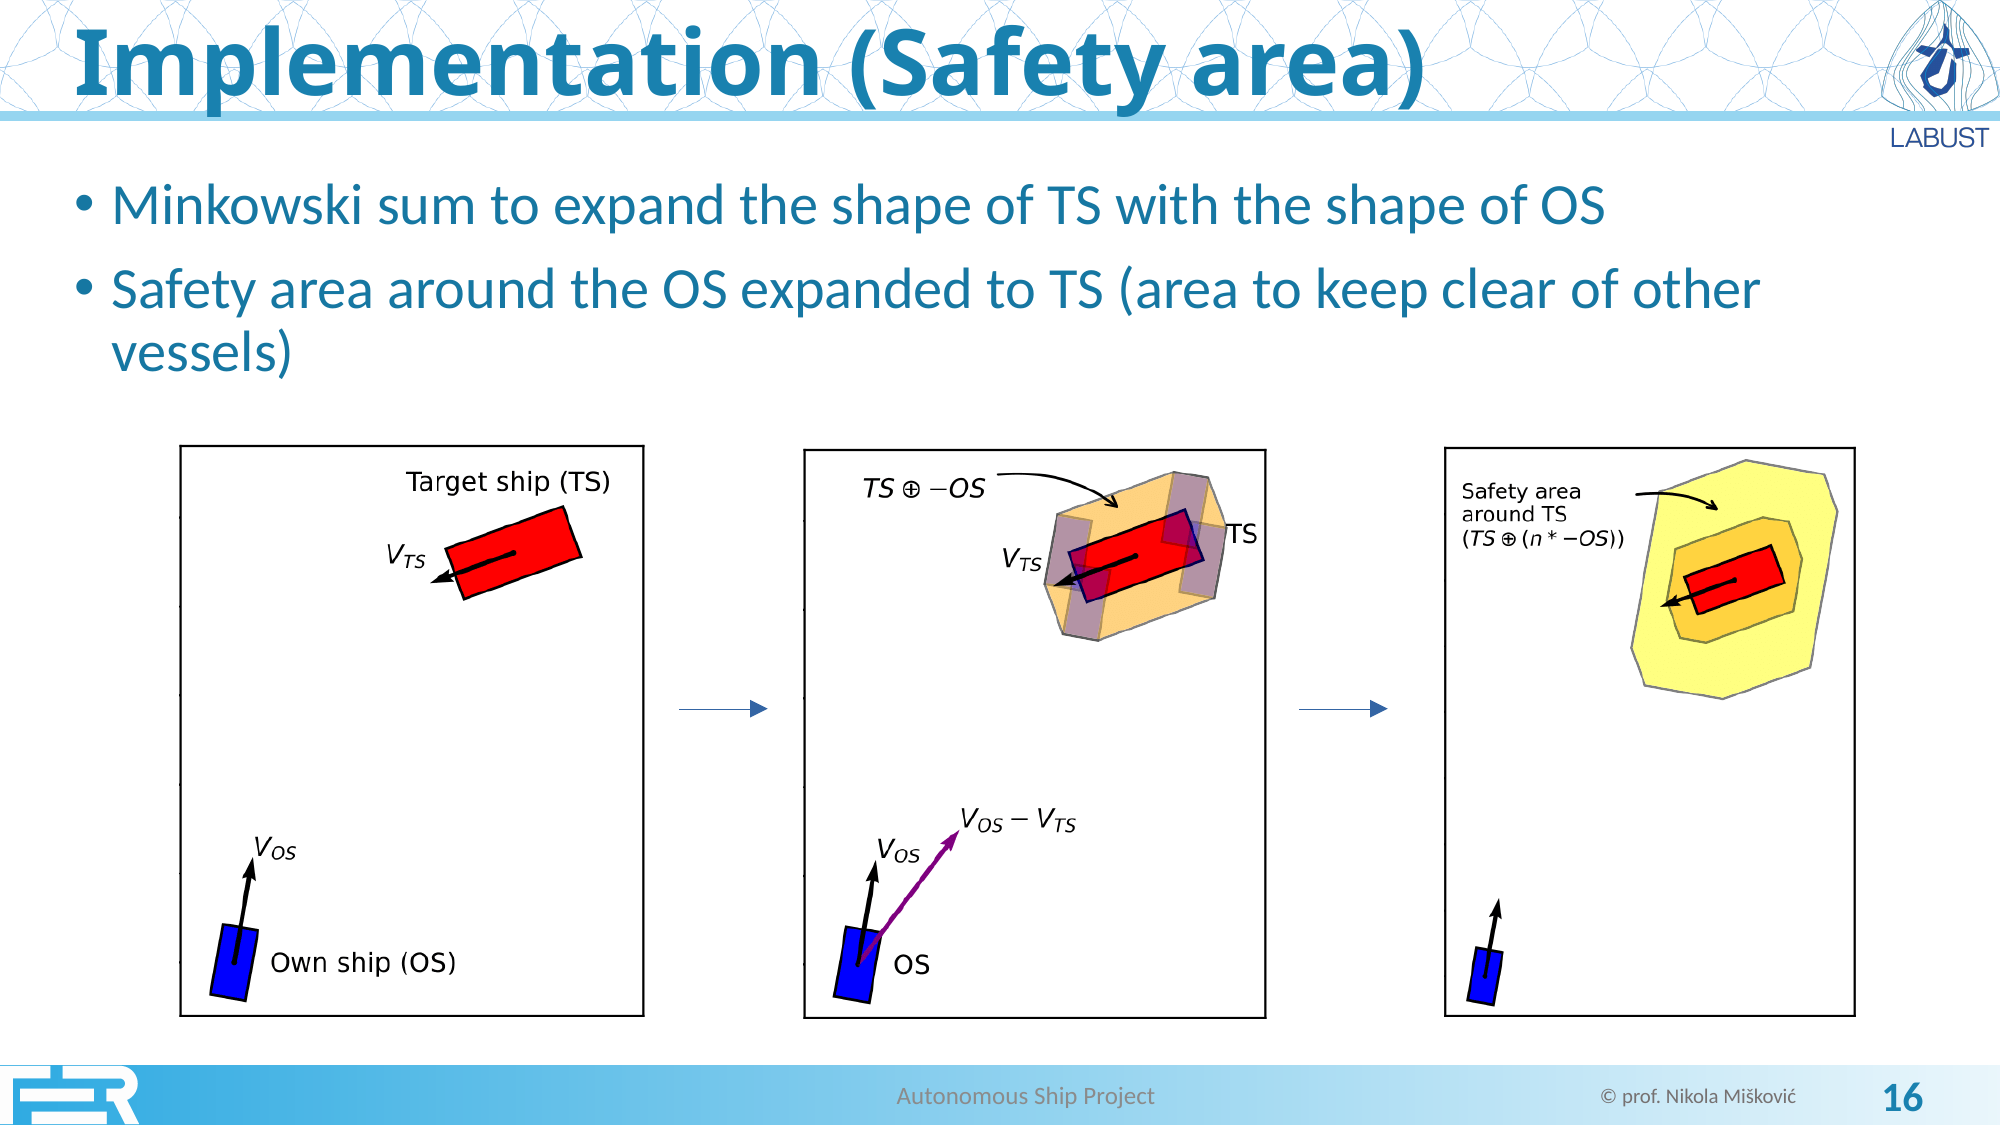

# Implementation (Safety area)
Minkowski sum to expand the shape of TS with the shape of OS
Safety area around the OS expanded to TS (area to keep clear of other vessels)
Guidance and Control of Marine Vehicles
16